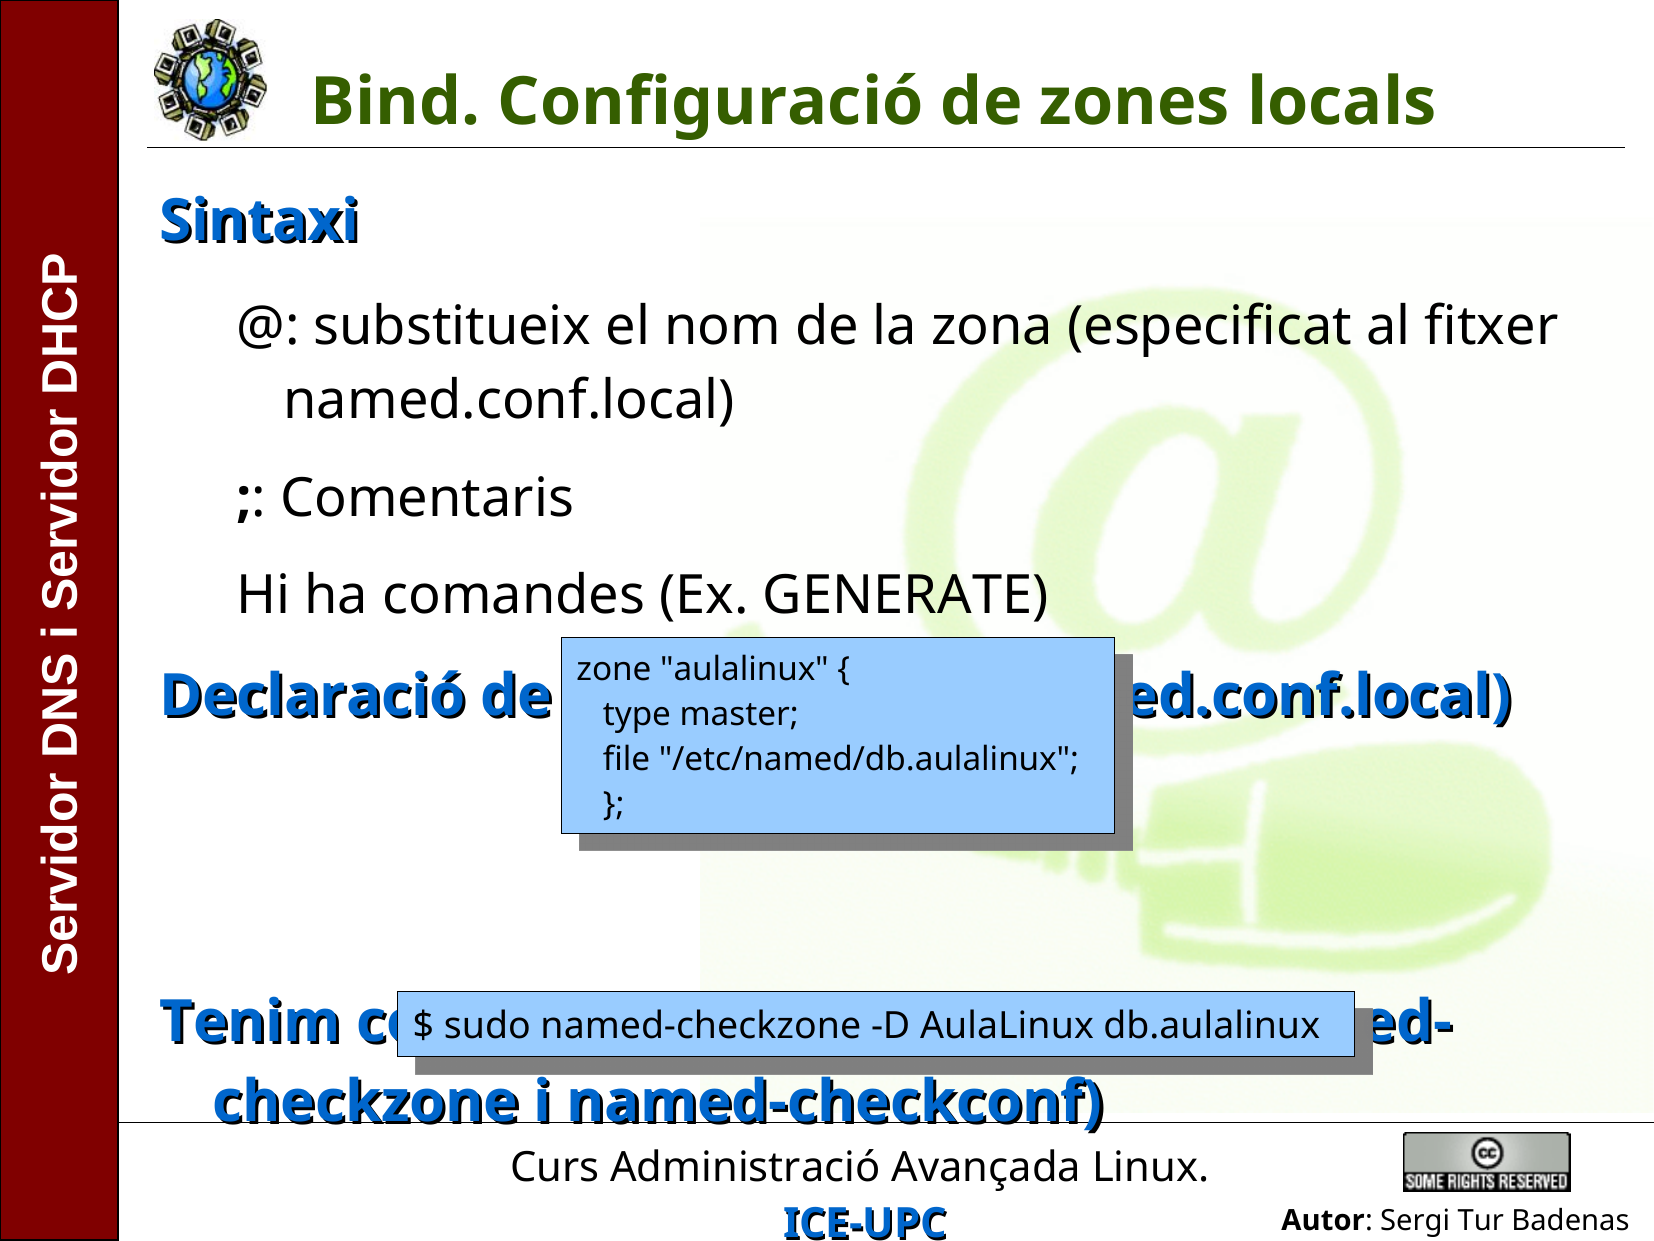

# Bind. Configuració de zones locals
Sintaxi
@: substitueix el nom de la zona (especificat al fitxer named.conf.local)
;: Comentaris
Hi ha comandes (Ex. GENERATE)
Declaració de la zona (Fitxer named.conf.local)
Tenim comandes per validar sintaxi (named-checkzone i named-checkconf)
zone "aulalinux" {
 type master;
 file "/etc/named/db.aulalinux";
 };
$ sudo named-checkzone -D AulaLinux db.aulalinux